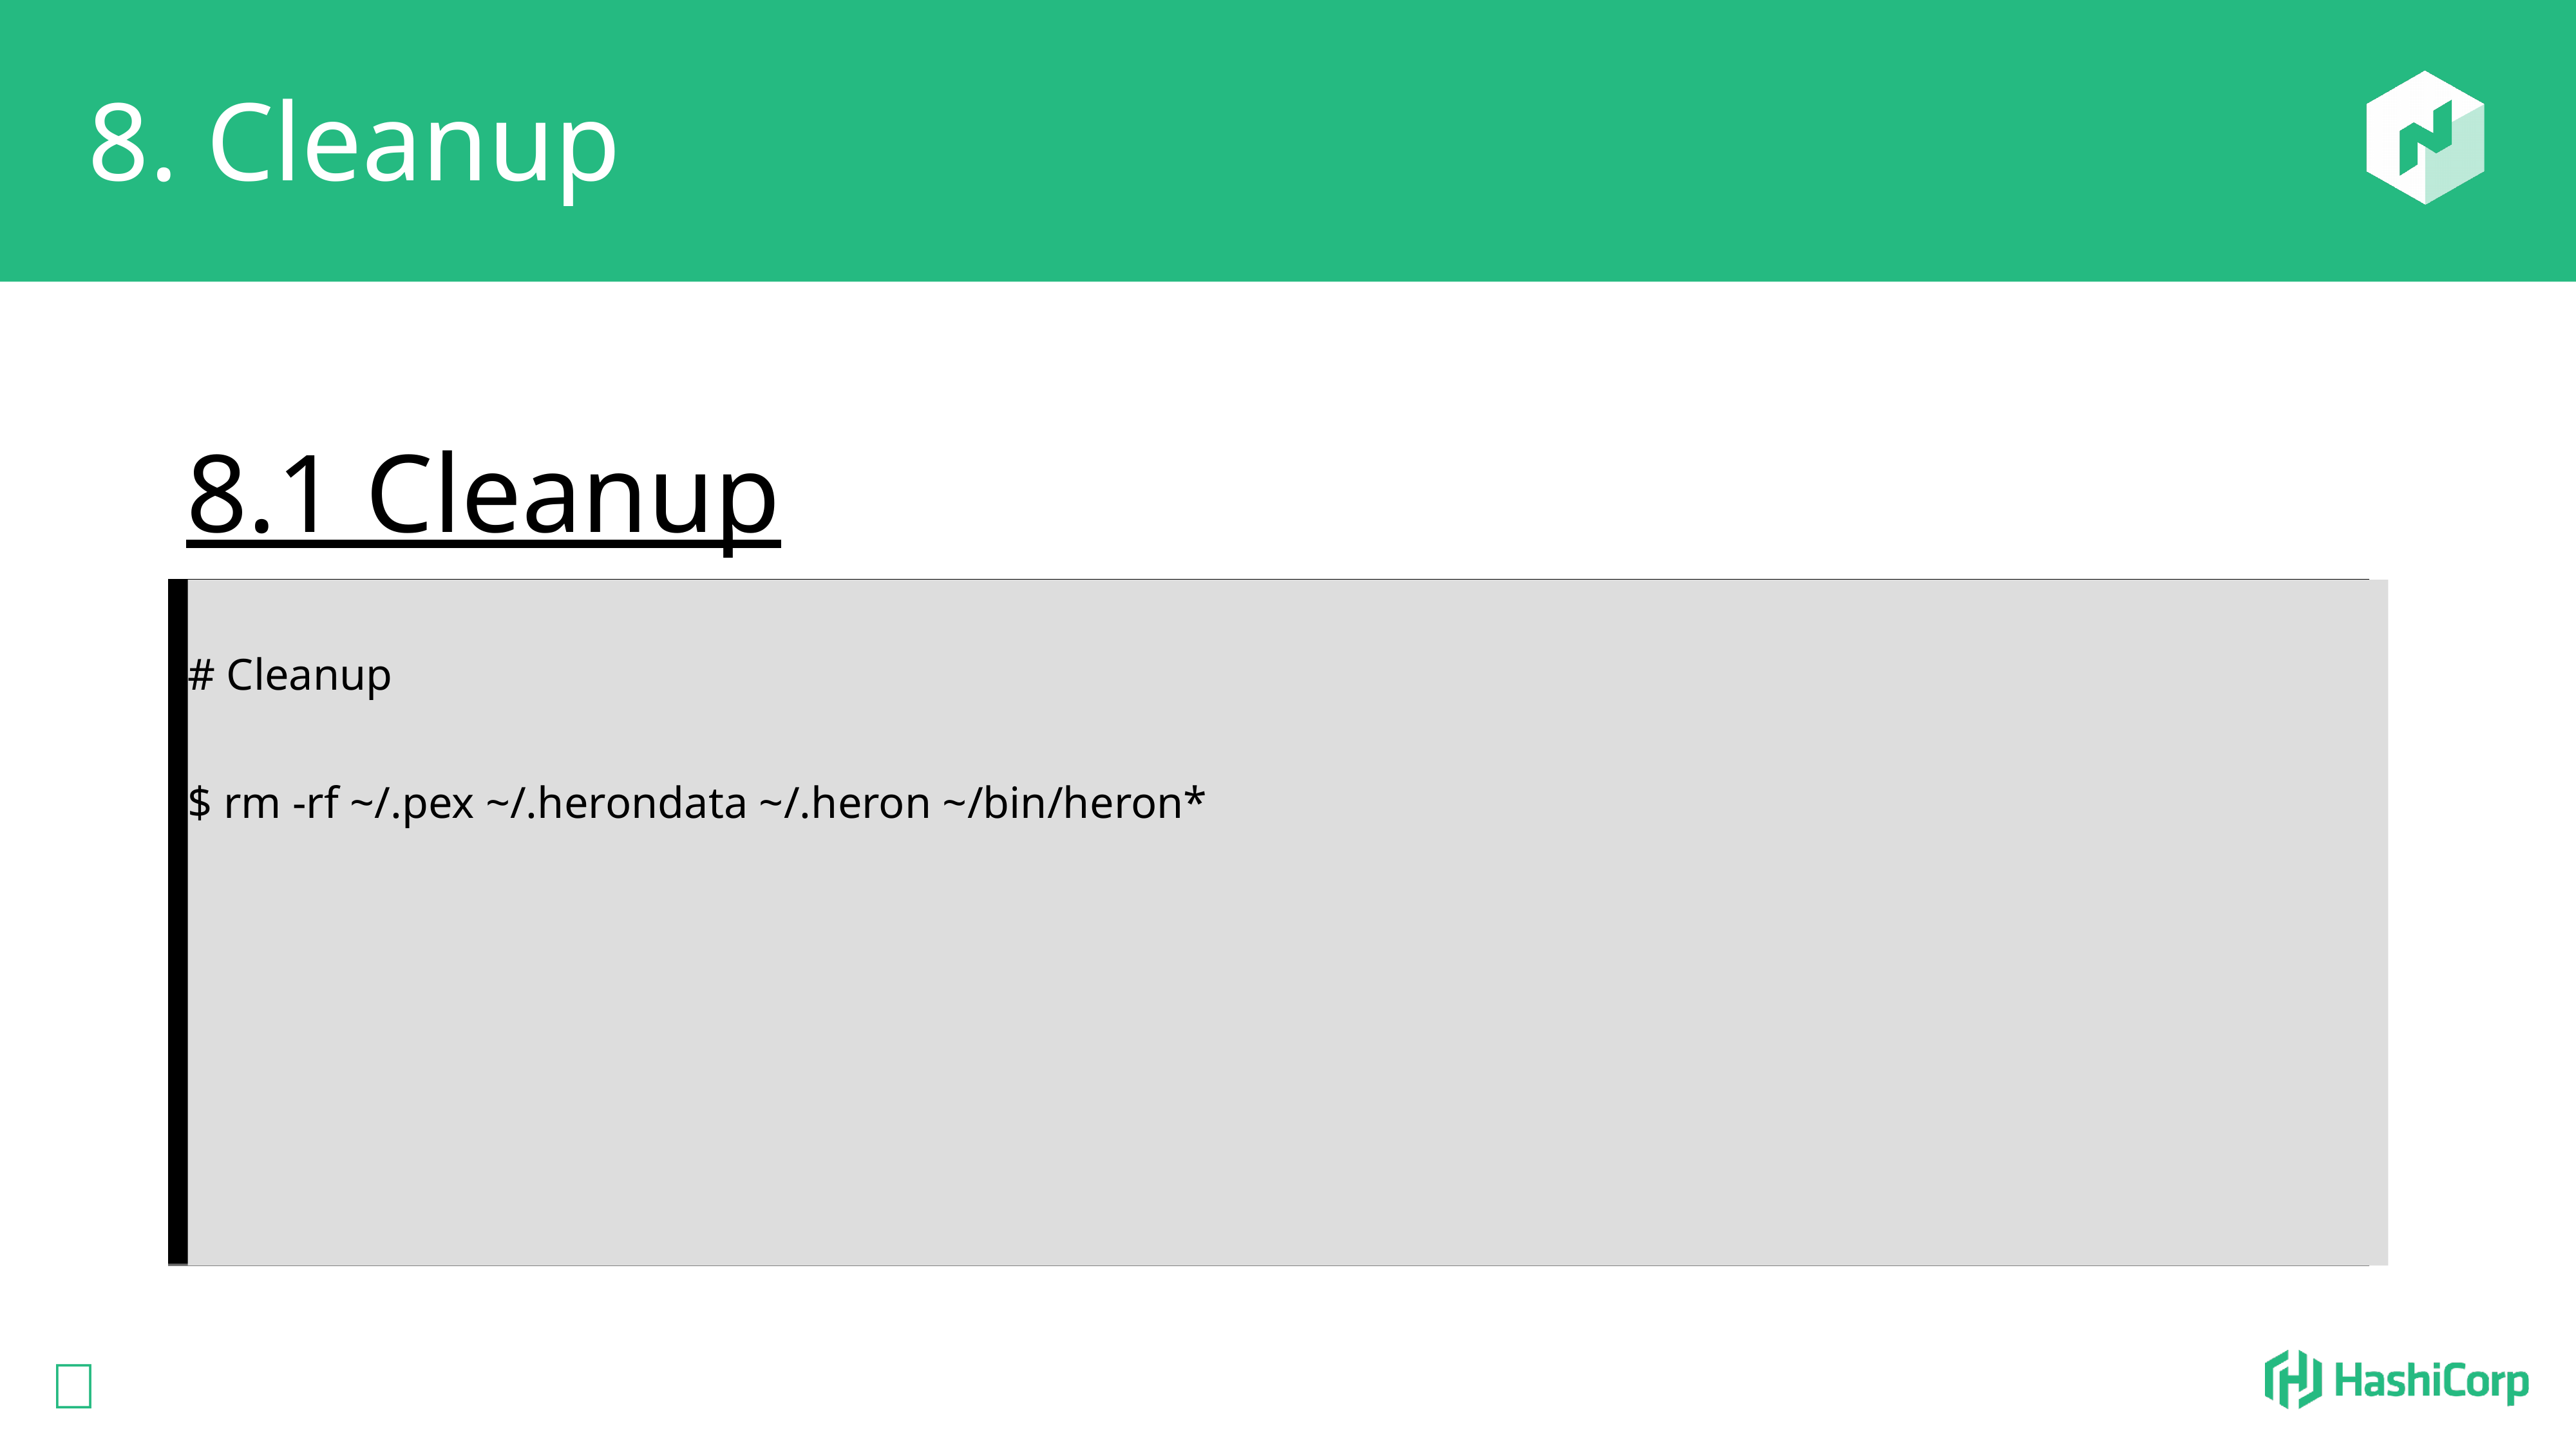

# 8. Cleanup
8.1 Cleanup
# Cleanup
$ rm -rf ~/.pex ~/.herondata ~/.heron ~/bin/heron*